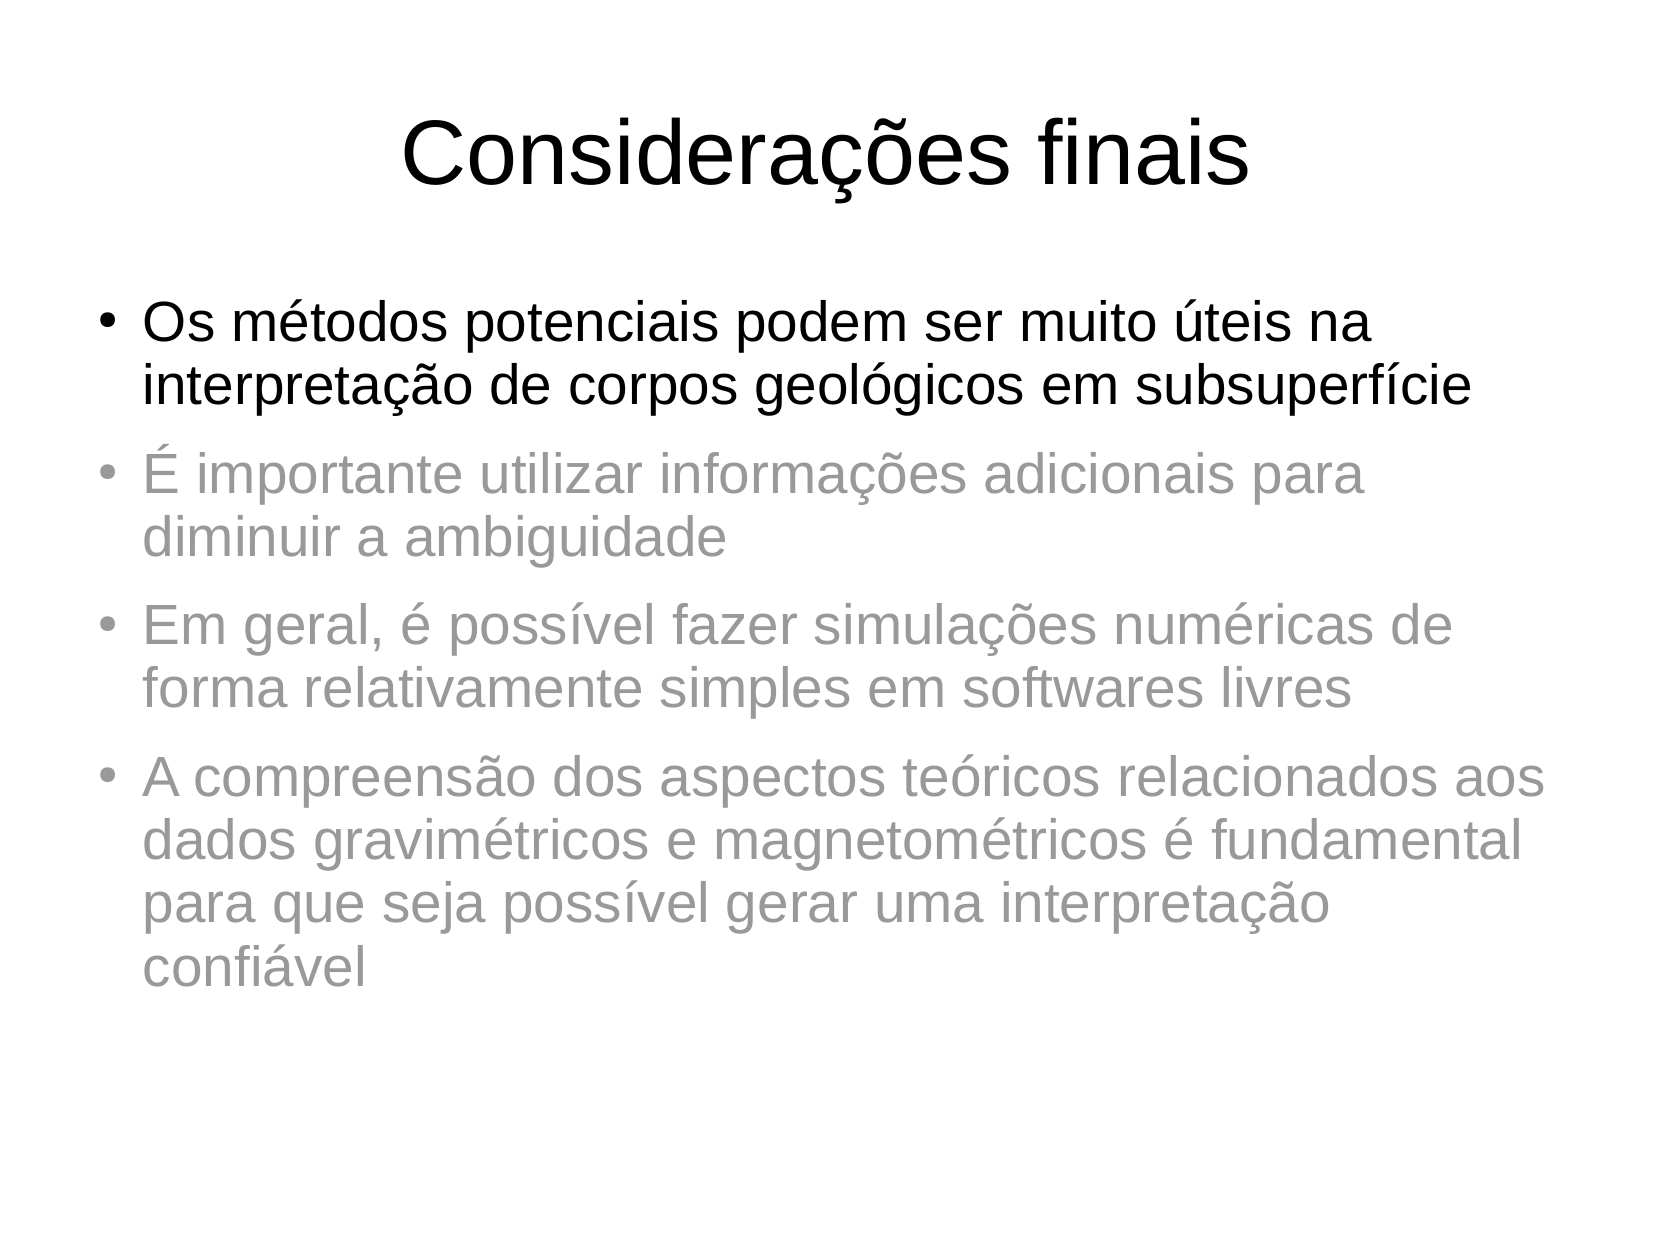

# Considerações finais
Os métodos potenciais podem ser muito úteis na interpretação de corpos geológicos em subsuperfície
É importante utilizar informações adicionais para diminuir a ambiguidade
Em geral, é possível fazer simulações numéricas de forma relativamente simples em softwares livres
A compreensão dos aspectos teóricos relacionados aos dados gravimétricos e magnetométricos é fundamental para que seja possível gerar uma interpretação confiável